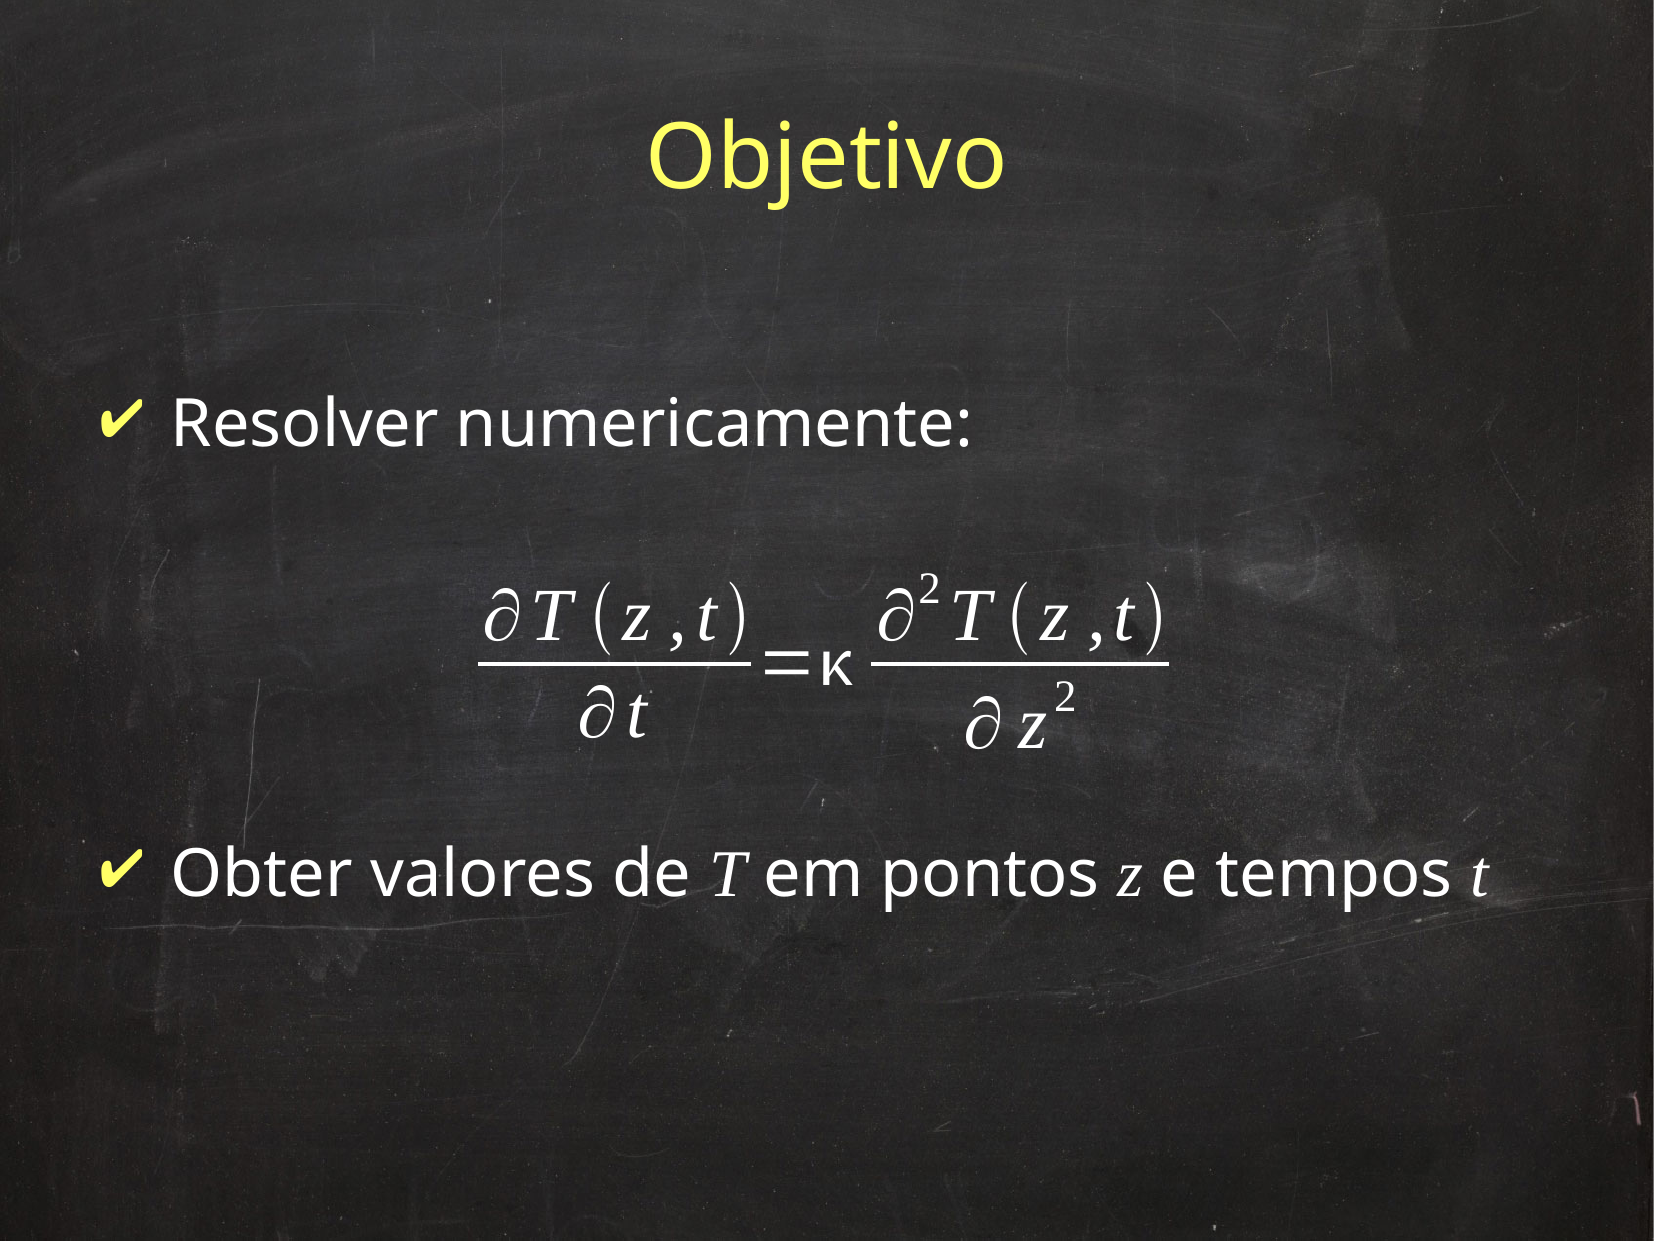

# Objetivo
 Resolver numericamente:
 Obter valores de T em pontos z e tempos t